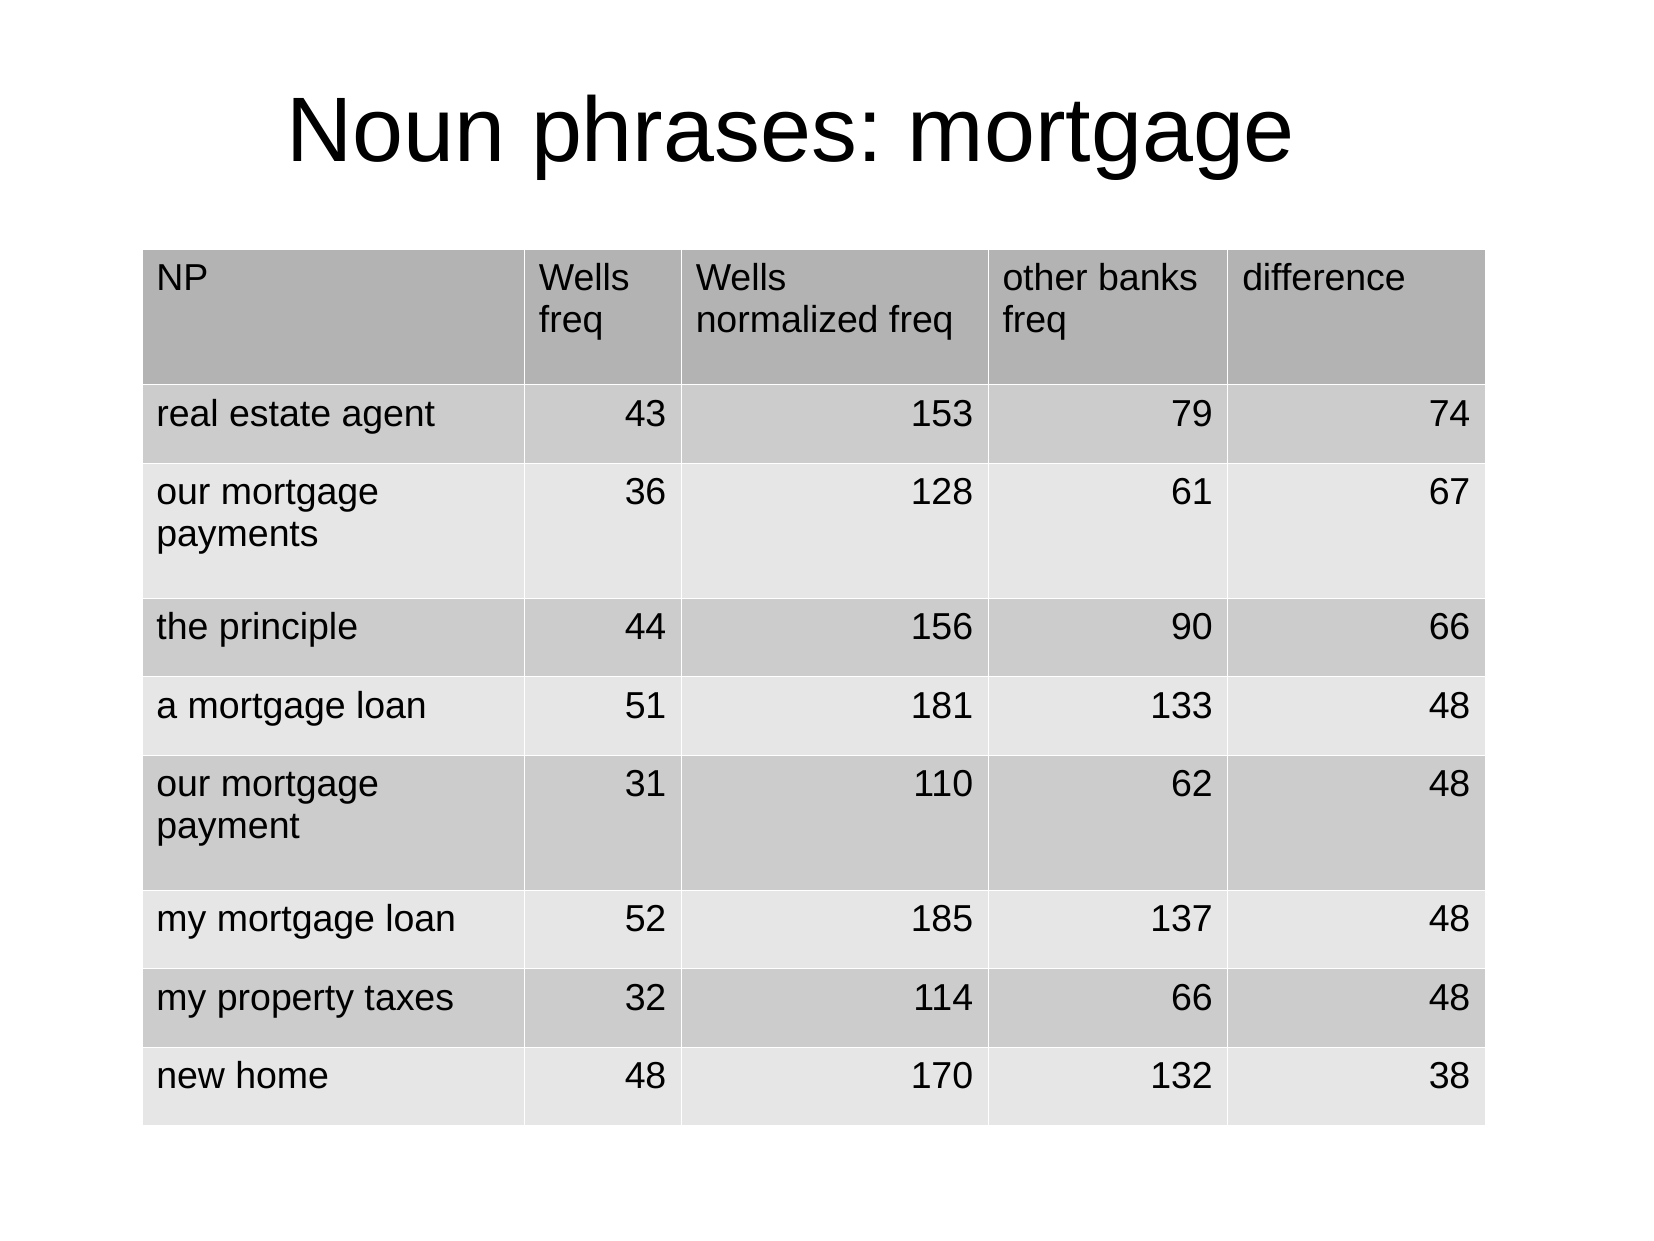

# Noun phrases: mortgage
| NP | Wells freq | Wells normalized freq | other banks freq | difference |
| --- | --- | --- | --- | --- |
| real estate agent | 43 | 153 | 79 | 74 |
| our mortgage payments | 36 | 128 | 61 | 67 |
| the principle | 44 | 156 | 90 | 66 |
| a mortgage loan | 51 | 181 | 133 | 48 |
| our mortgage payment | 31 | 110 | 62 | 48 |
| my mortgage loan | 52 | 185 | 137 | 48 |
| my property taxes | 32 | 114 | 66 | 48 |
| new home | 48 | 170 | 132 | 38 |